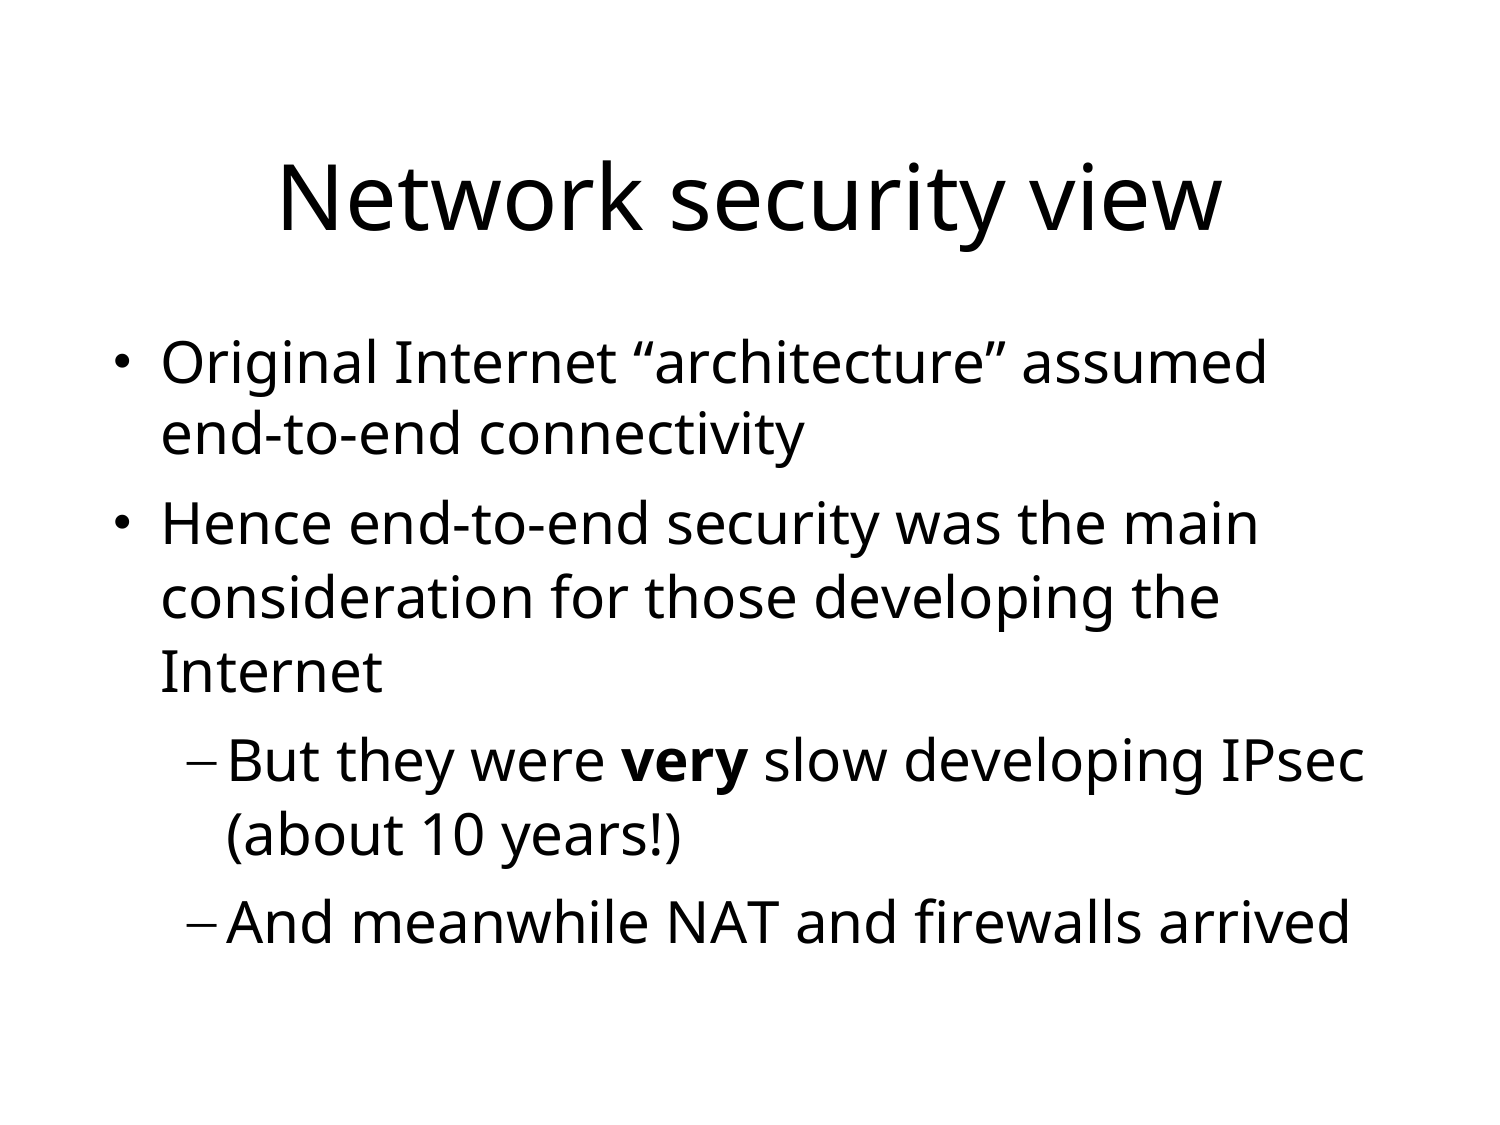

# Network security view
Original Internet “architecture” assumed end-to-end connectivity
Hence end-to-end security was the main consideration for those developing the Internet
But they were very slow developing IPsec (about 10 years!)‏
And meanwhile NAT and firewalls arrived